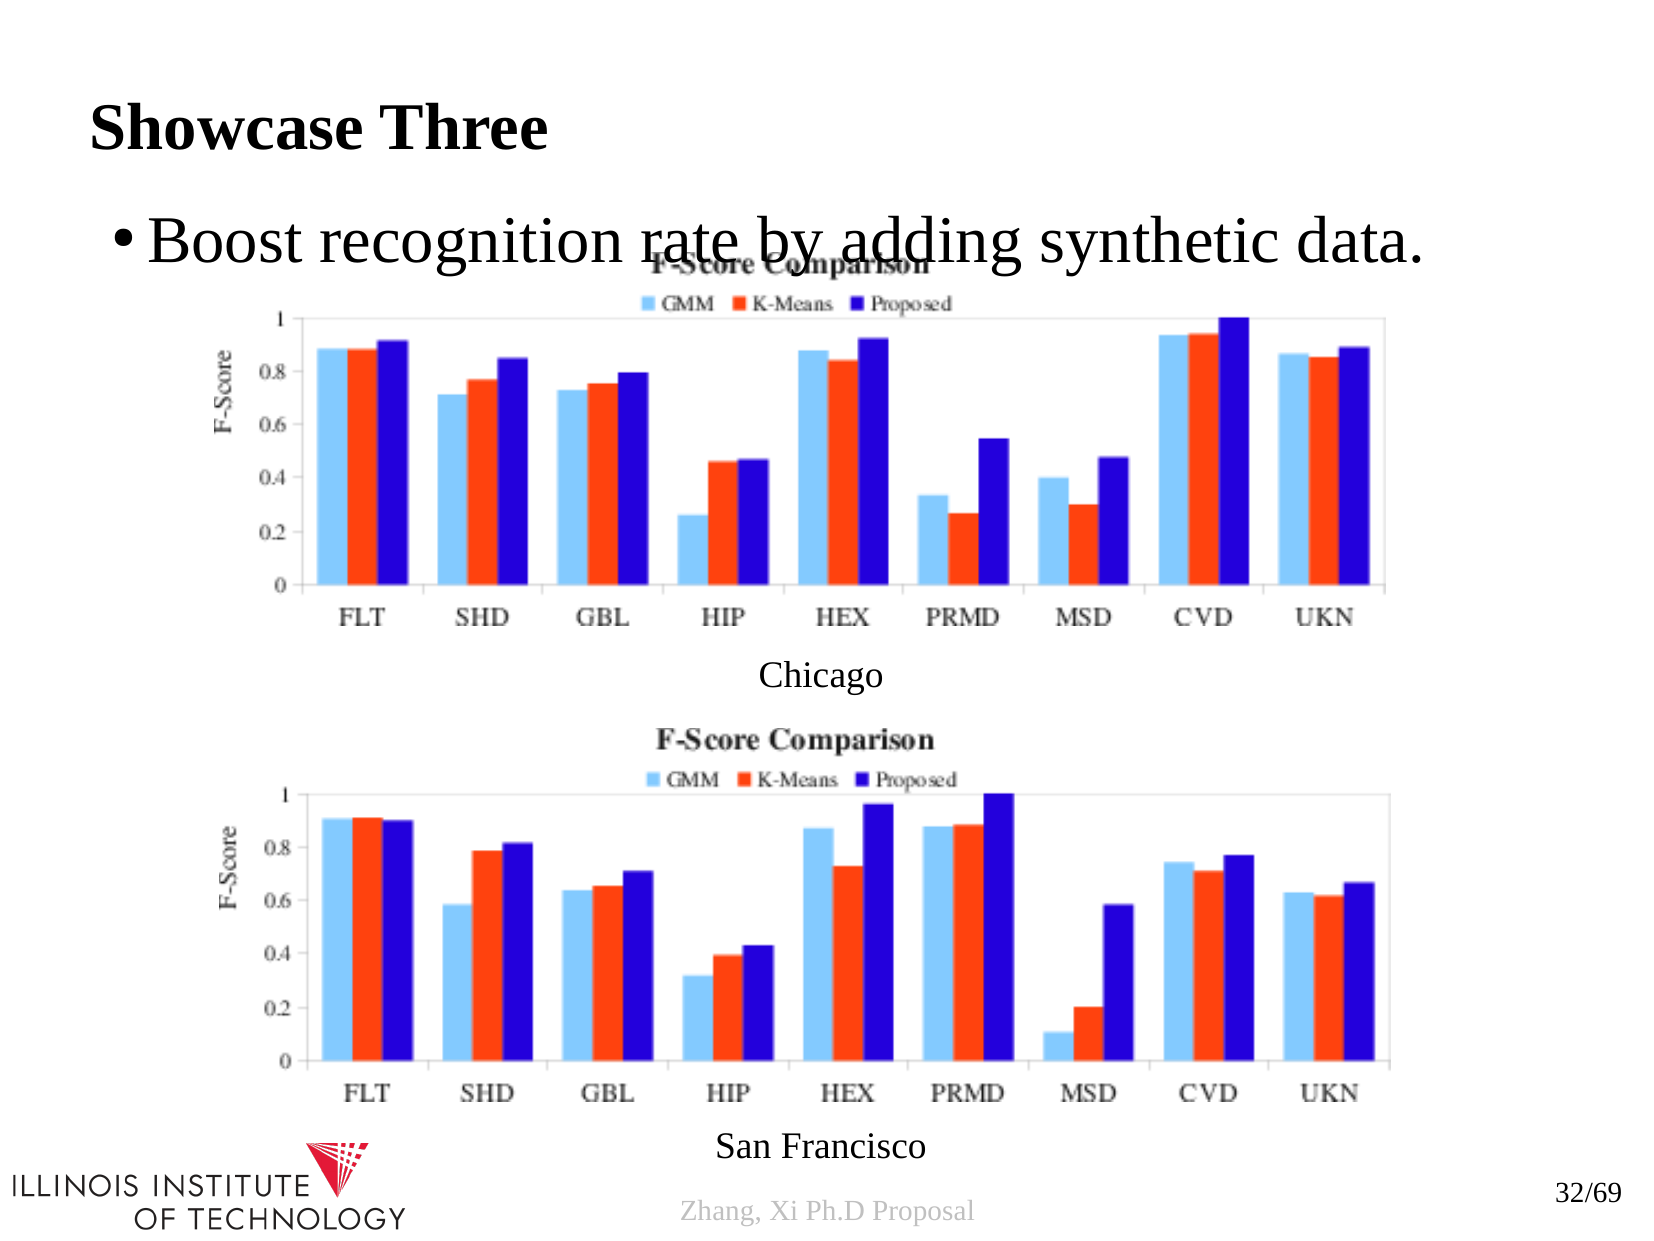

Showcase Three
Boost recognition rate by adding synthetic data.
Chicago
San Francisco
32
Zhang, Xi Ph.D Proposal